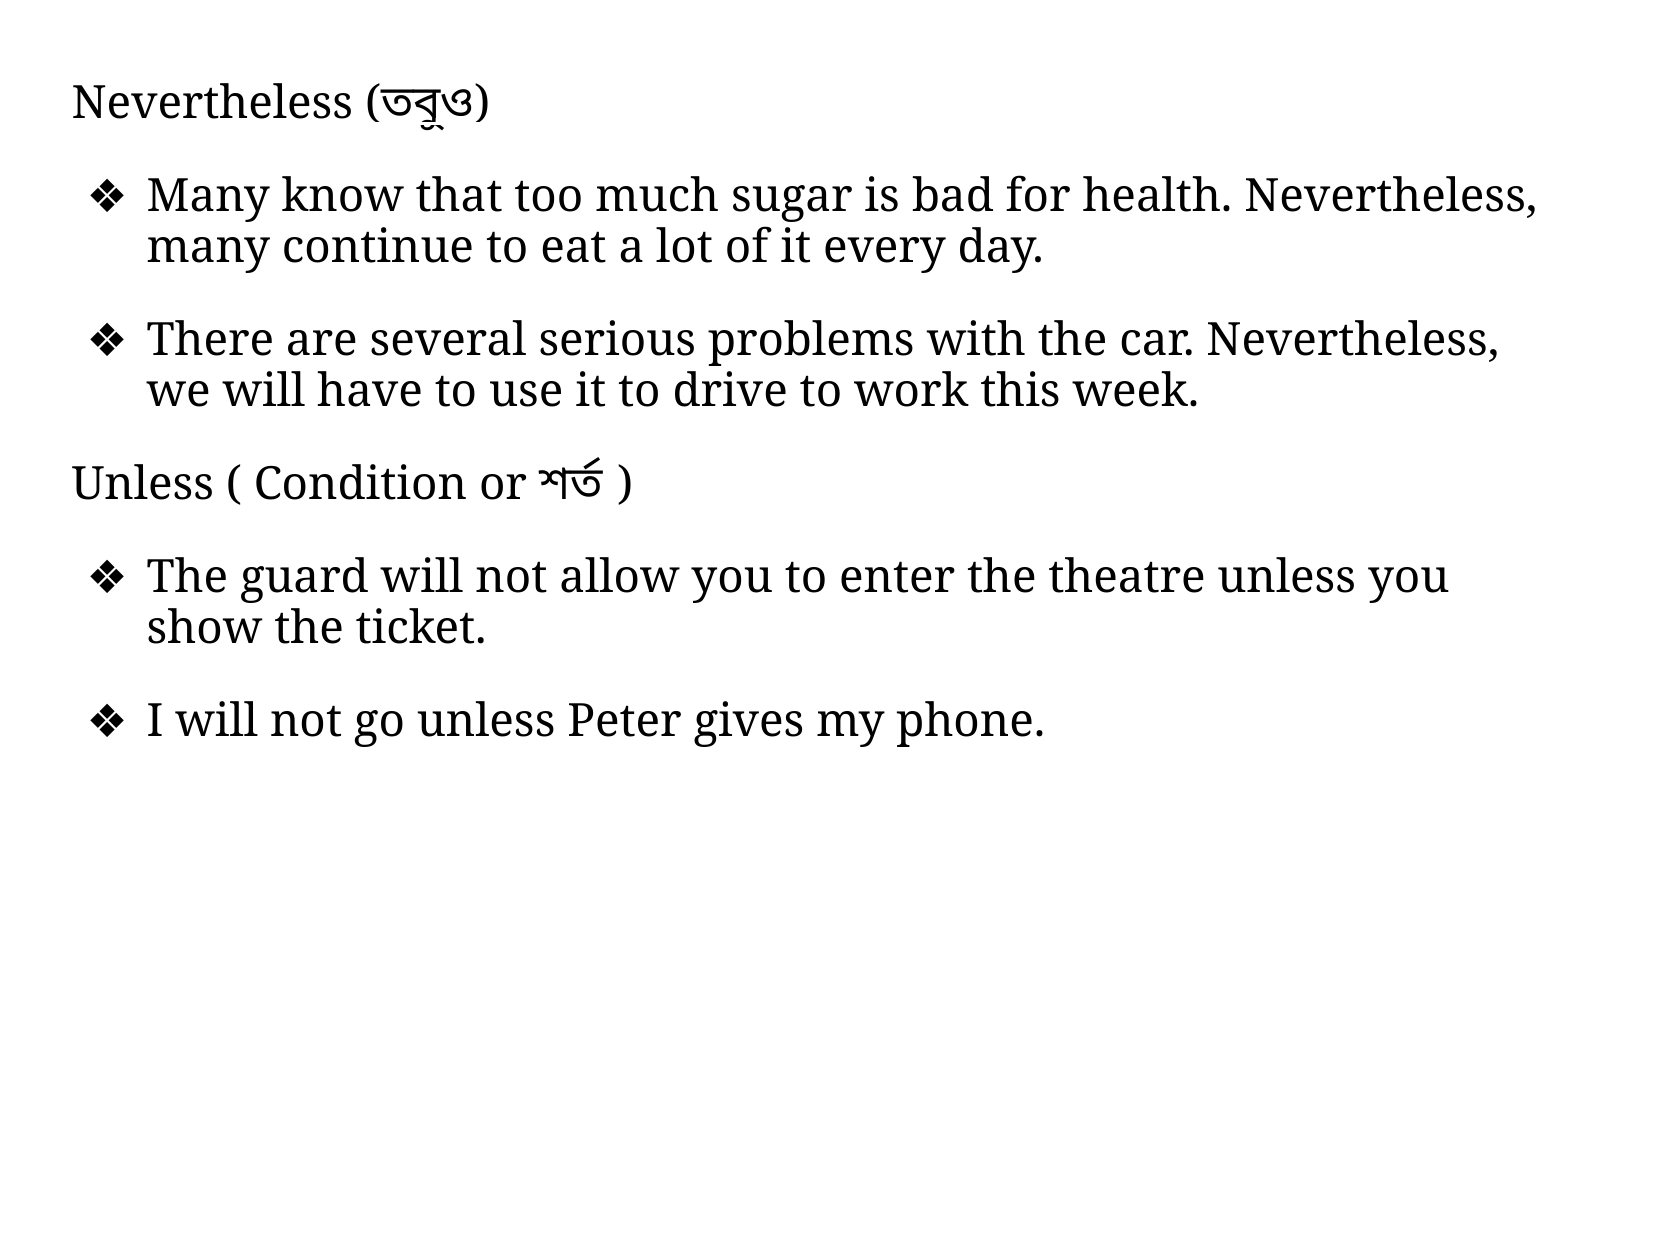

Nevertheless (তবুও)
Many know that too much sugar is bad for health. Nevertheless, many continue to eat a lot of it every day.
There are several serious problems with the car. Nevertheless, we will have to use it to drive to work this week.
Unless ( Condition or শর্ত )
The guard will not allow you to enter the theatre unless you show the ticket.
I will not go unless Peter gives my phone.